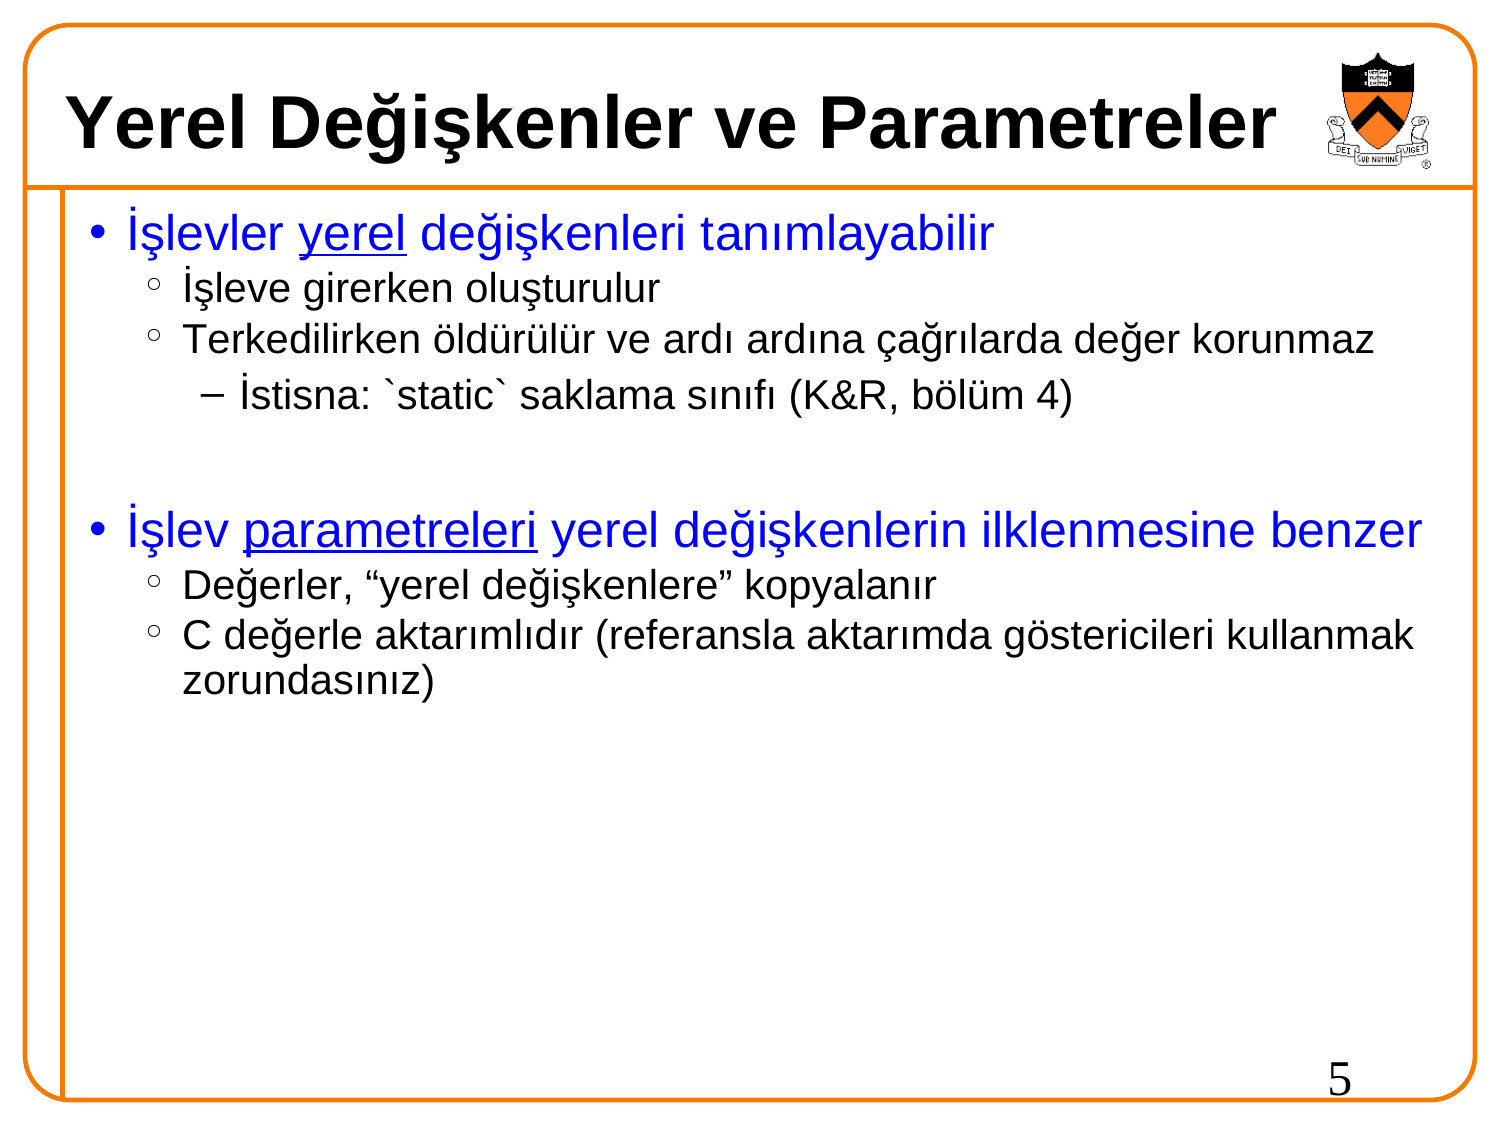

# Yerel Değişkenler ve Parametreler
İşlevler yerel değişkenleri tanımlayabilir
İşleve girerken oluşturulur
Terkedilirken öldürülür ve ardı ardına çağrılarda değer korunmaz
İstisna: `static` saklama sınıfı (K&R, bölüm 4)
İşlev parametreleri yerel değişkenlerin ilklenmesine benzer
Değerler, “yerel değişkenlere” kopyalanır
C değerle aktarımlıdır (referansla aktarımda göstericileri kullanmak zorundasınız)
5